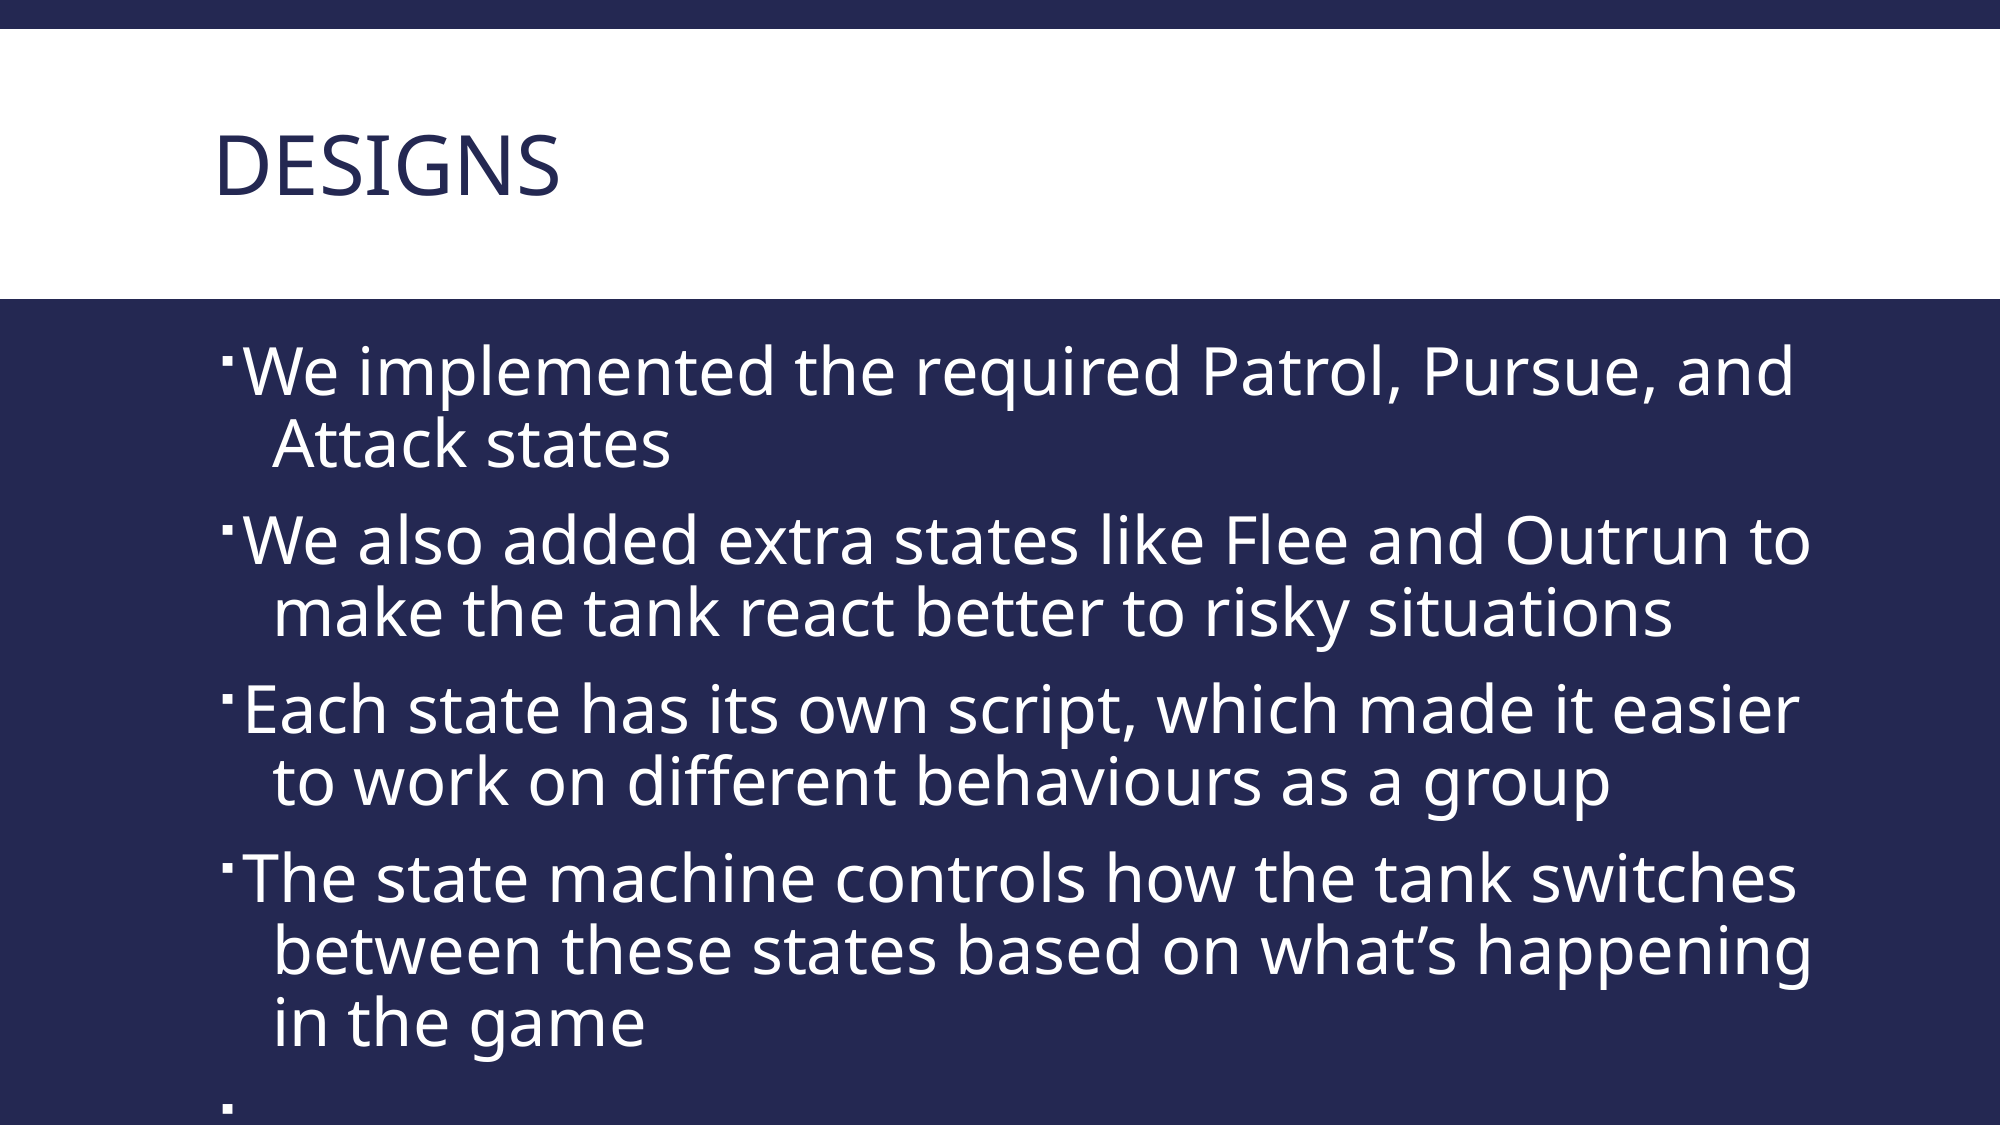

# Designs
We implemented the required Patrol, Pursue, and Attack states
We also added extra states like Flee and Outrun to make the tank react better to risky situations
Each state has its own script, which made it easier to work on different behaviours as a group
The state machine controls how the tank switches between these states based on what’s happening in the game